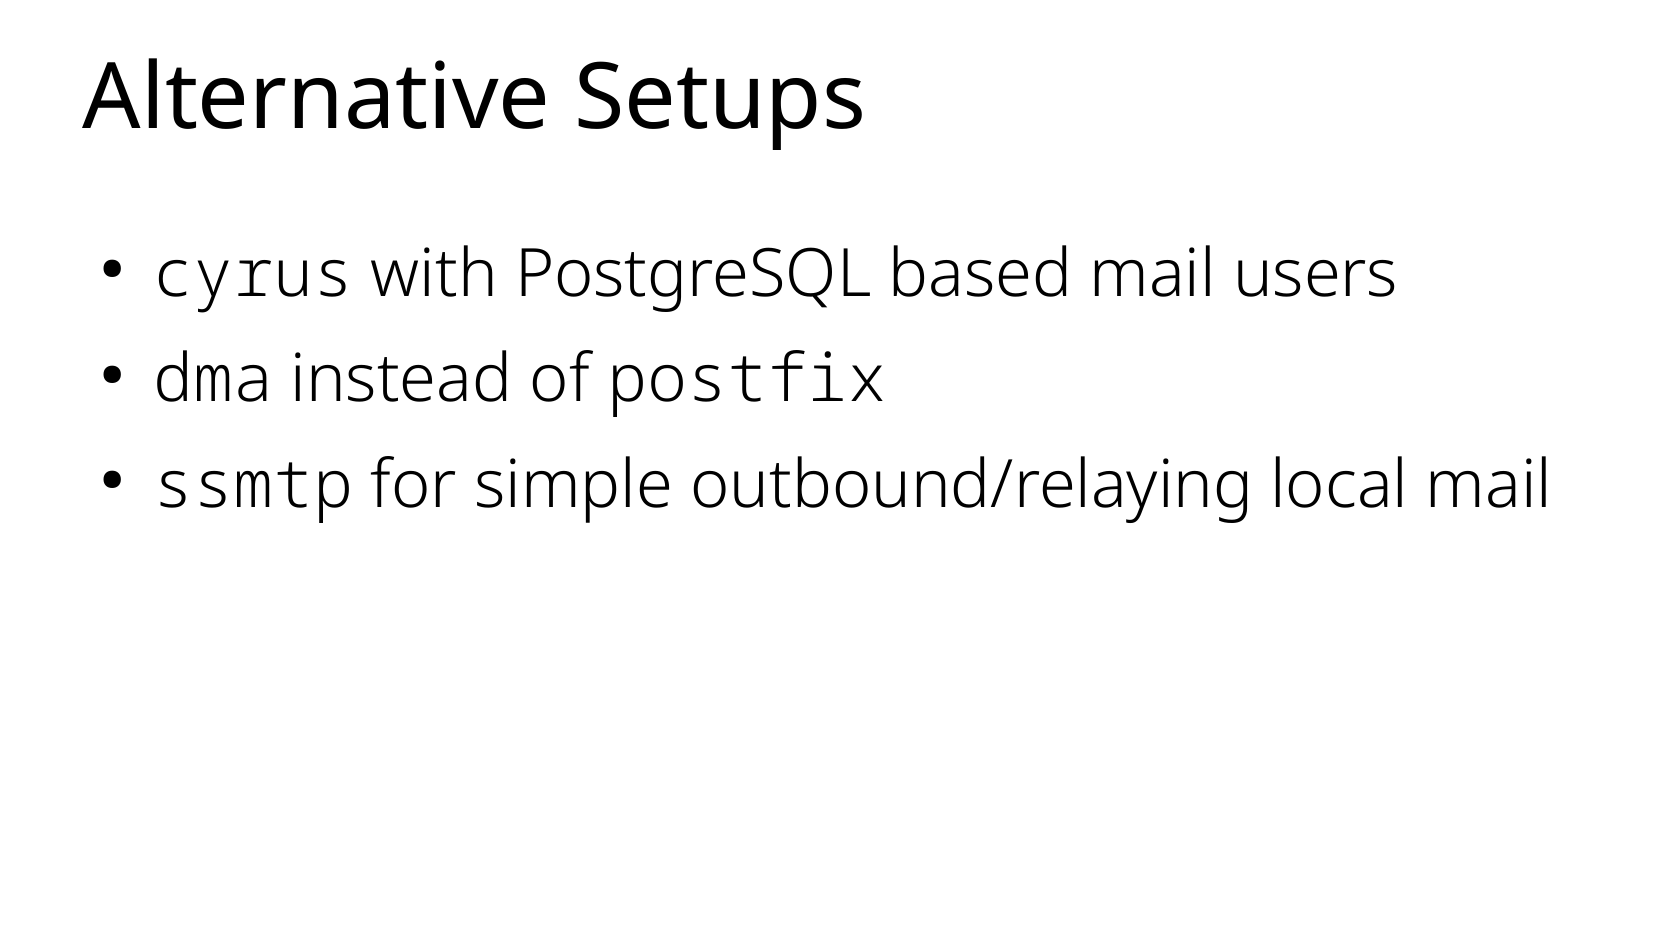

# Alternative Setups
cyrus with PostgreSQL based mail users
dma instead of postfix
ssmtp for simple outbound/relaying local mail